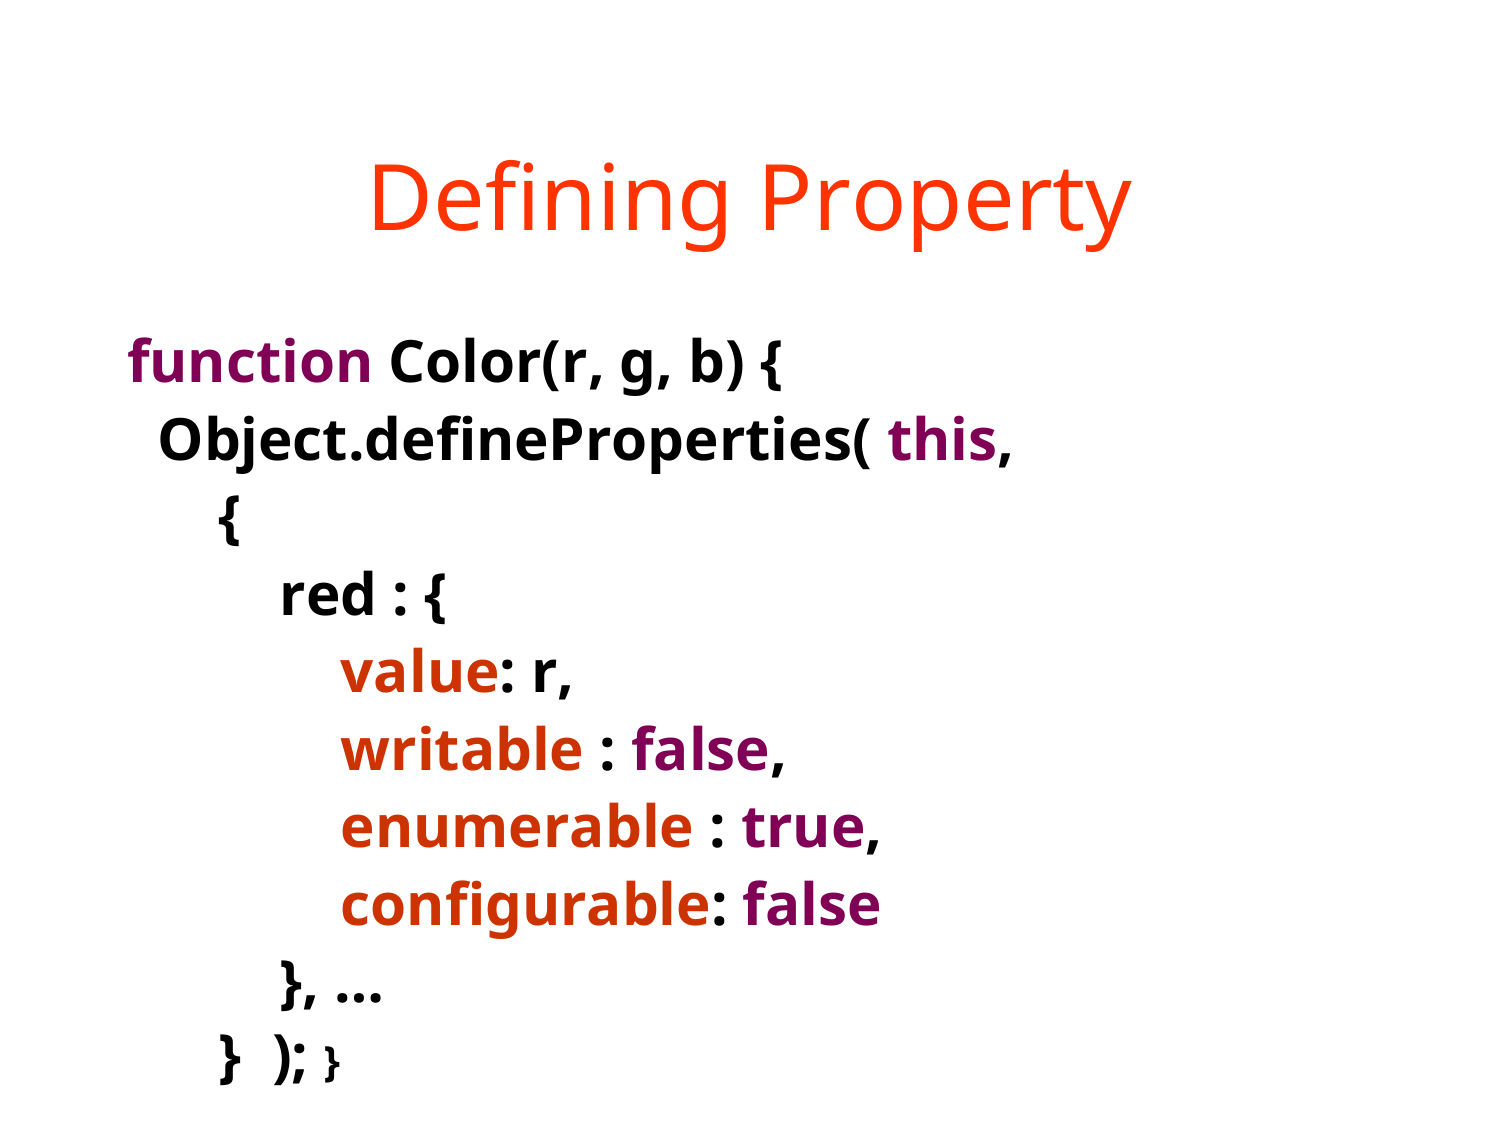

# Defining Property
function Color(r, g, b) {
 Object.defineProperties( this,
 {
 red : {
 value: r,
 writable : false,
 enumerable : true,
 configurable: false
 }, …
 } ); }